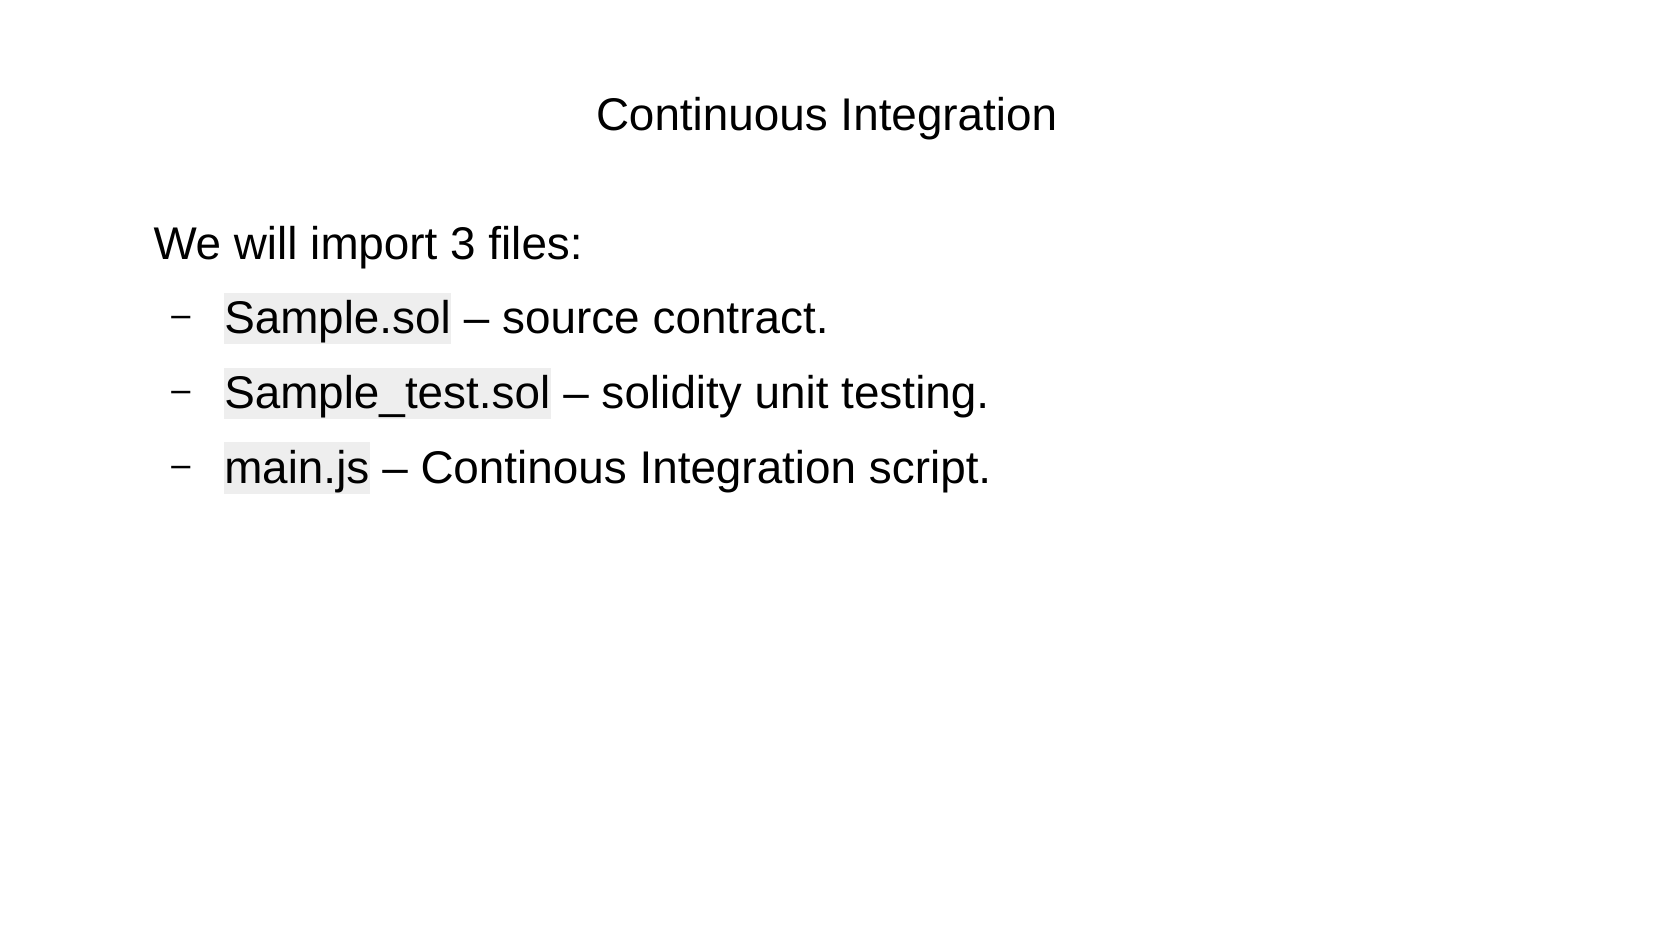

Continuous Integration
# We will import 3 files:
Sample.sol – source contract.
Sample_test.sol – solidity unit testing.
main.js – Continous Integration script.